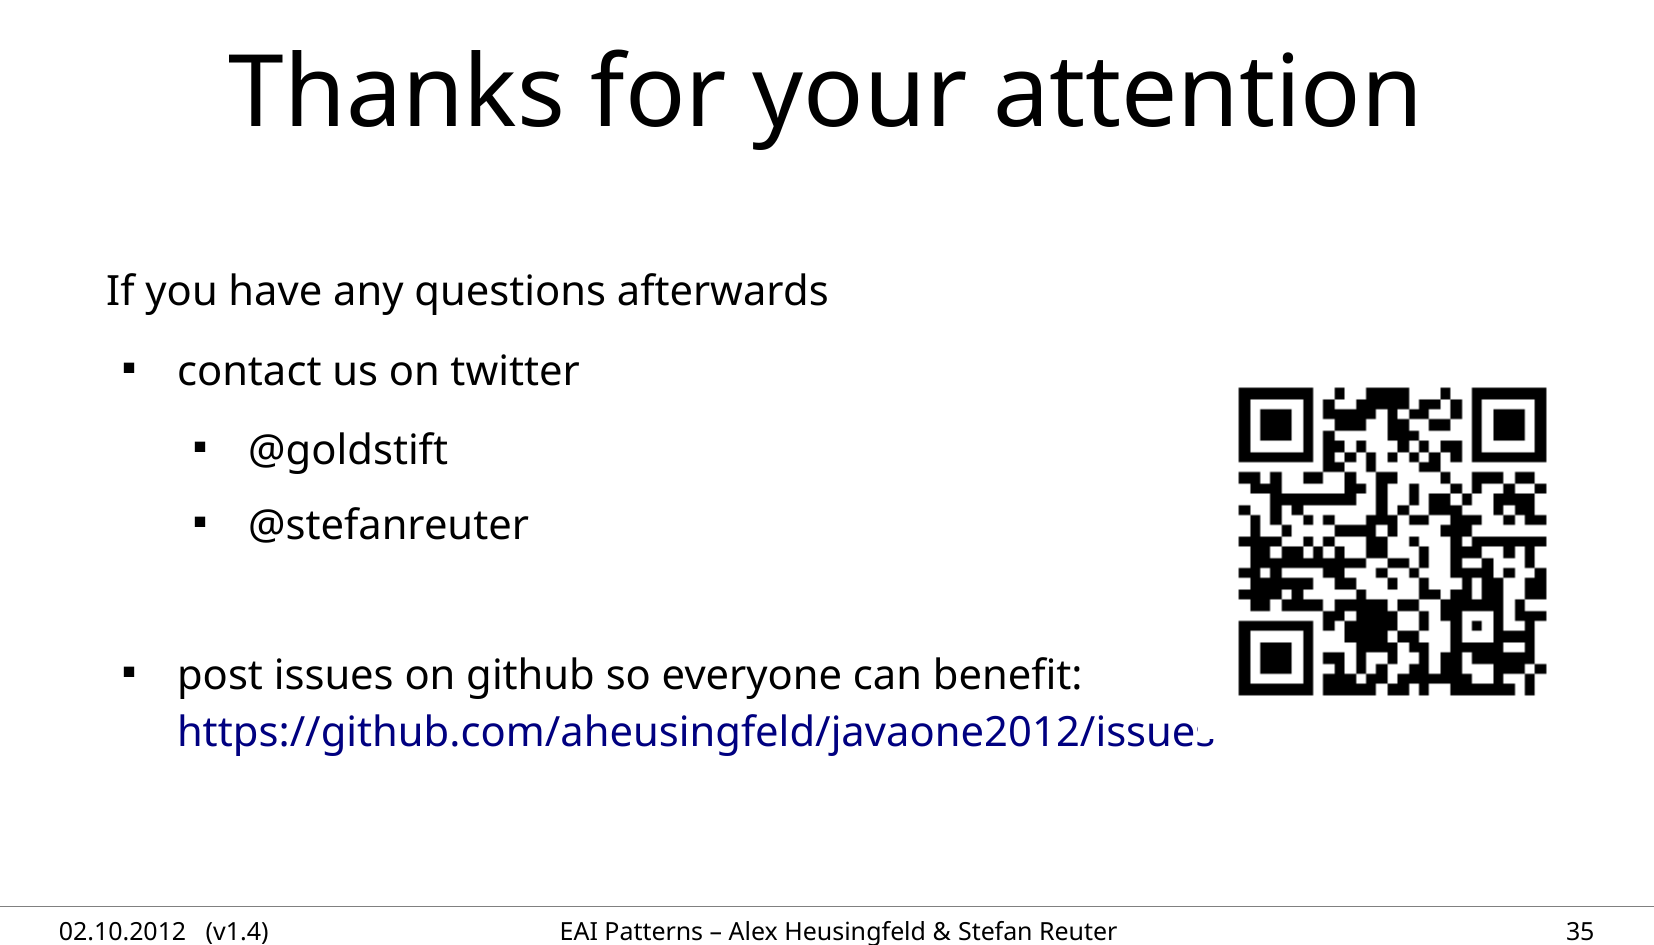

# Thanks for your attention
If you have any questions afterwards
contact us on twitter
@goldstift
@stefanreuter
post issues on github so everyone can benefit: https://github.com/aheusingfeld/javaone2012/issues
2012-08-30
EAI Patterns - Alex Heusingfeld & Stefan Reuter
35